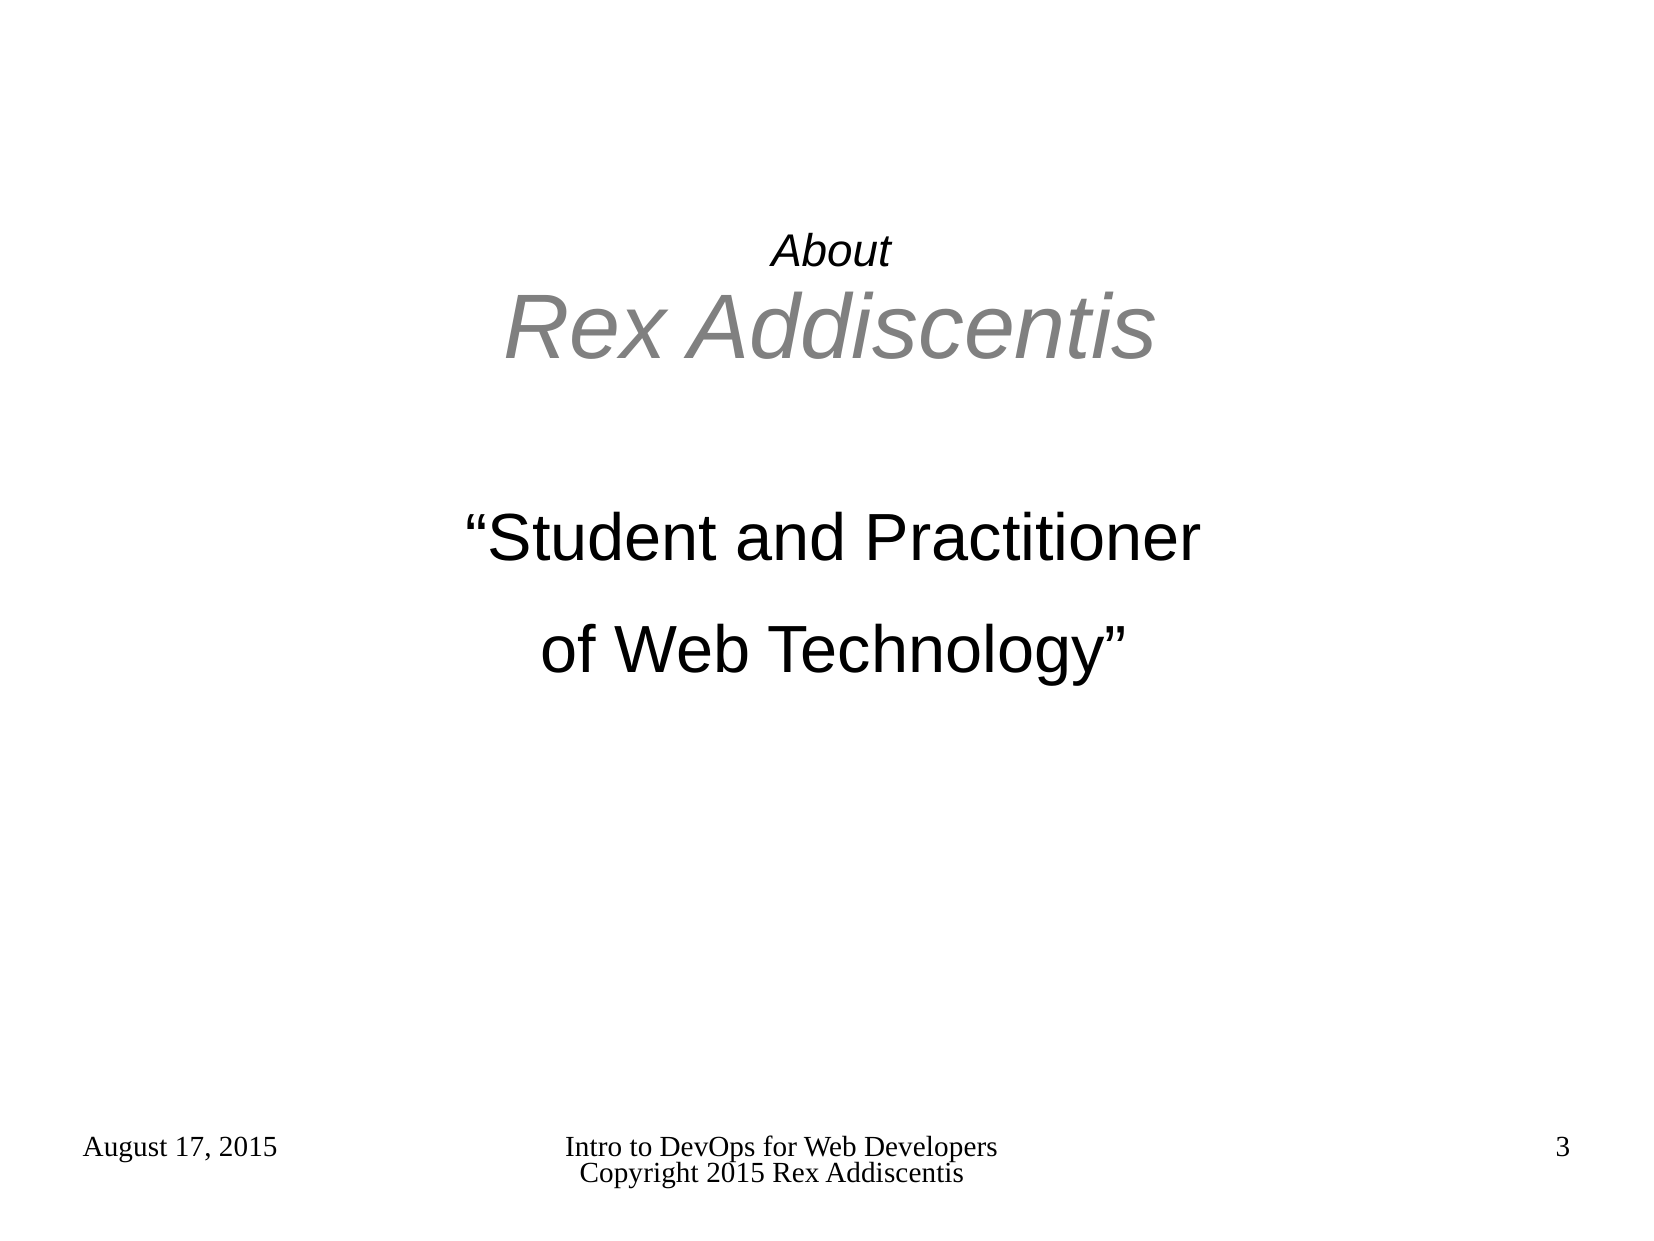

# About Rex Addiscentis
“Student and Practitioner
of Web Technology”
August 17, 2015
Intro to DevOps for Web Developers Copyright 2015 Rex Addiscentis
3